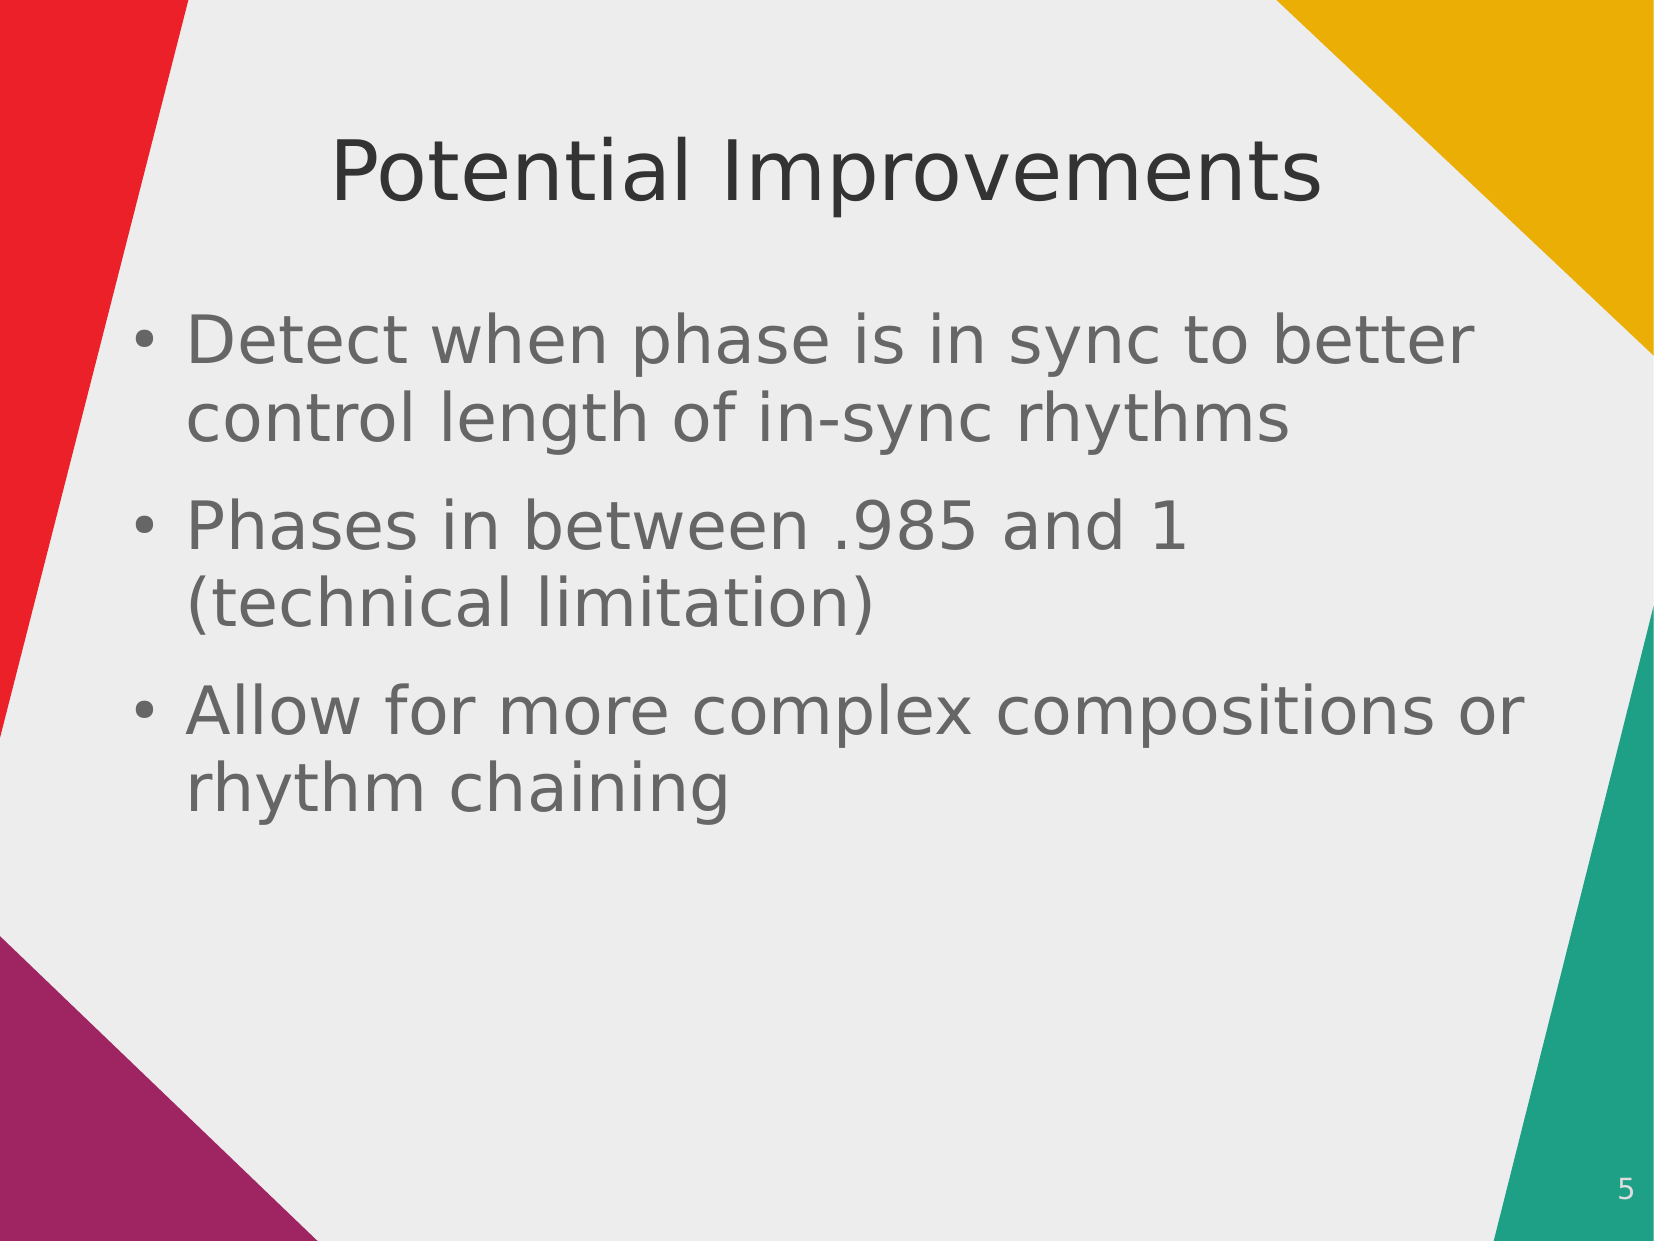

# Potential Improvements
Detect when phase is in sync to better control length of in-sync rhythms
Phases in between .985 and 1 (technical limitation)
Allow for more complex compositions or rhythm chaining
5